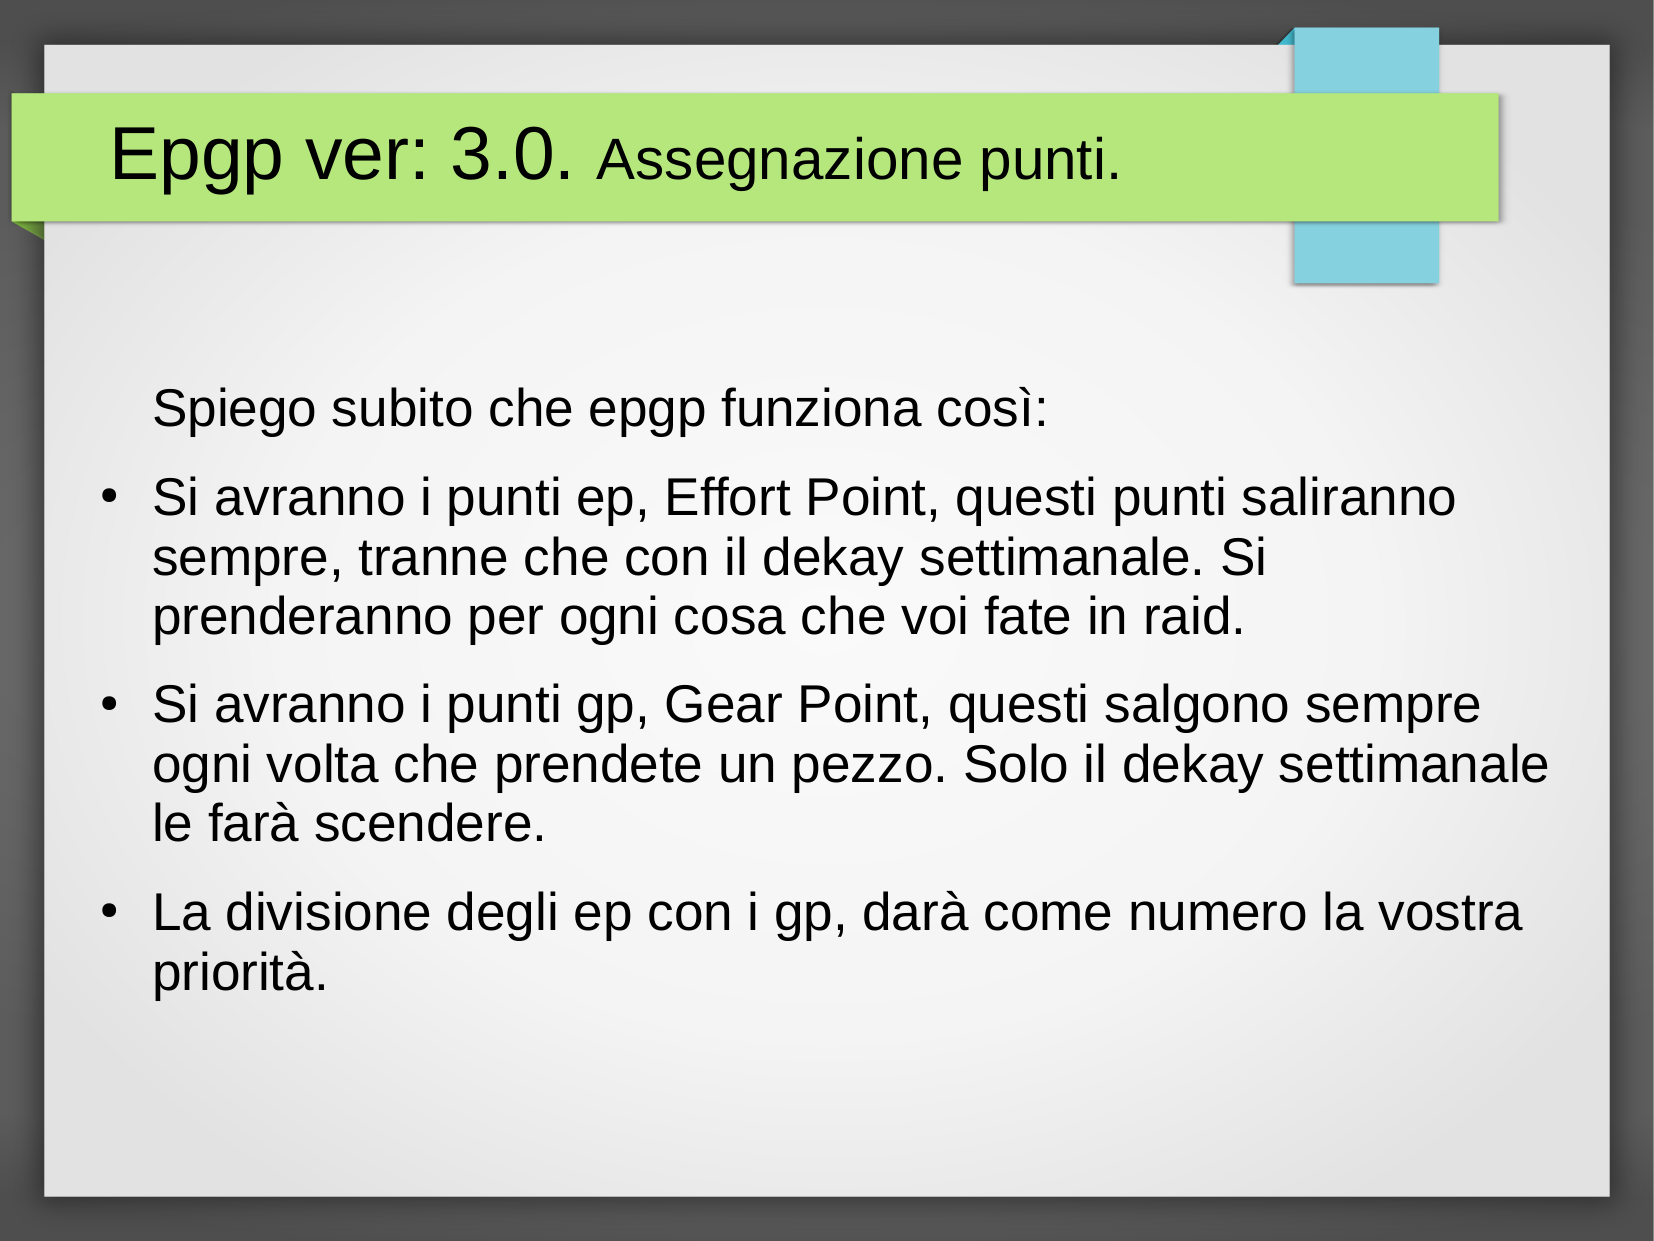

# Epgp ver: 3.0. Assegnazione punti.
Spiego subito che epgp funziona così:
Si avranno i punti ep, Effort Point, questi punti saliranno sempre, tranne che con il dekay settimanale. Si prenderanno per ogni cosa che voi fate in raid.
Si avranno i punti gp, Gear Point, questi salgono sempre ogni volta che prendete un pezzo. Solo il dekay settimanale le farà scendere.
La divisione degli ep con i gp, darà come numero la vostra priorità.